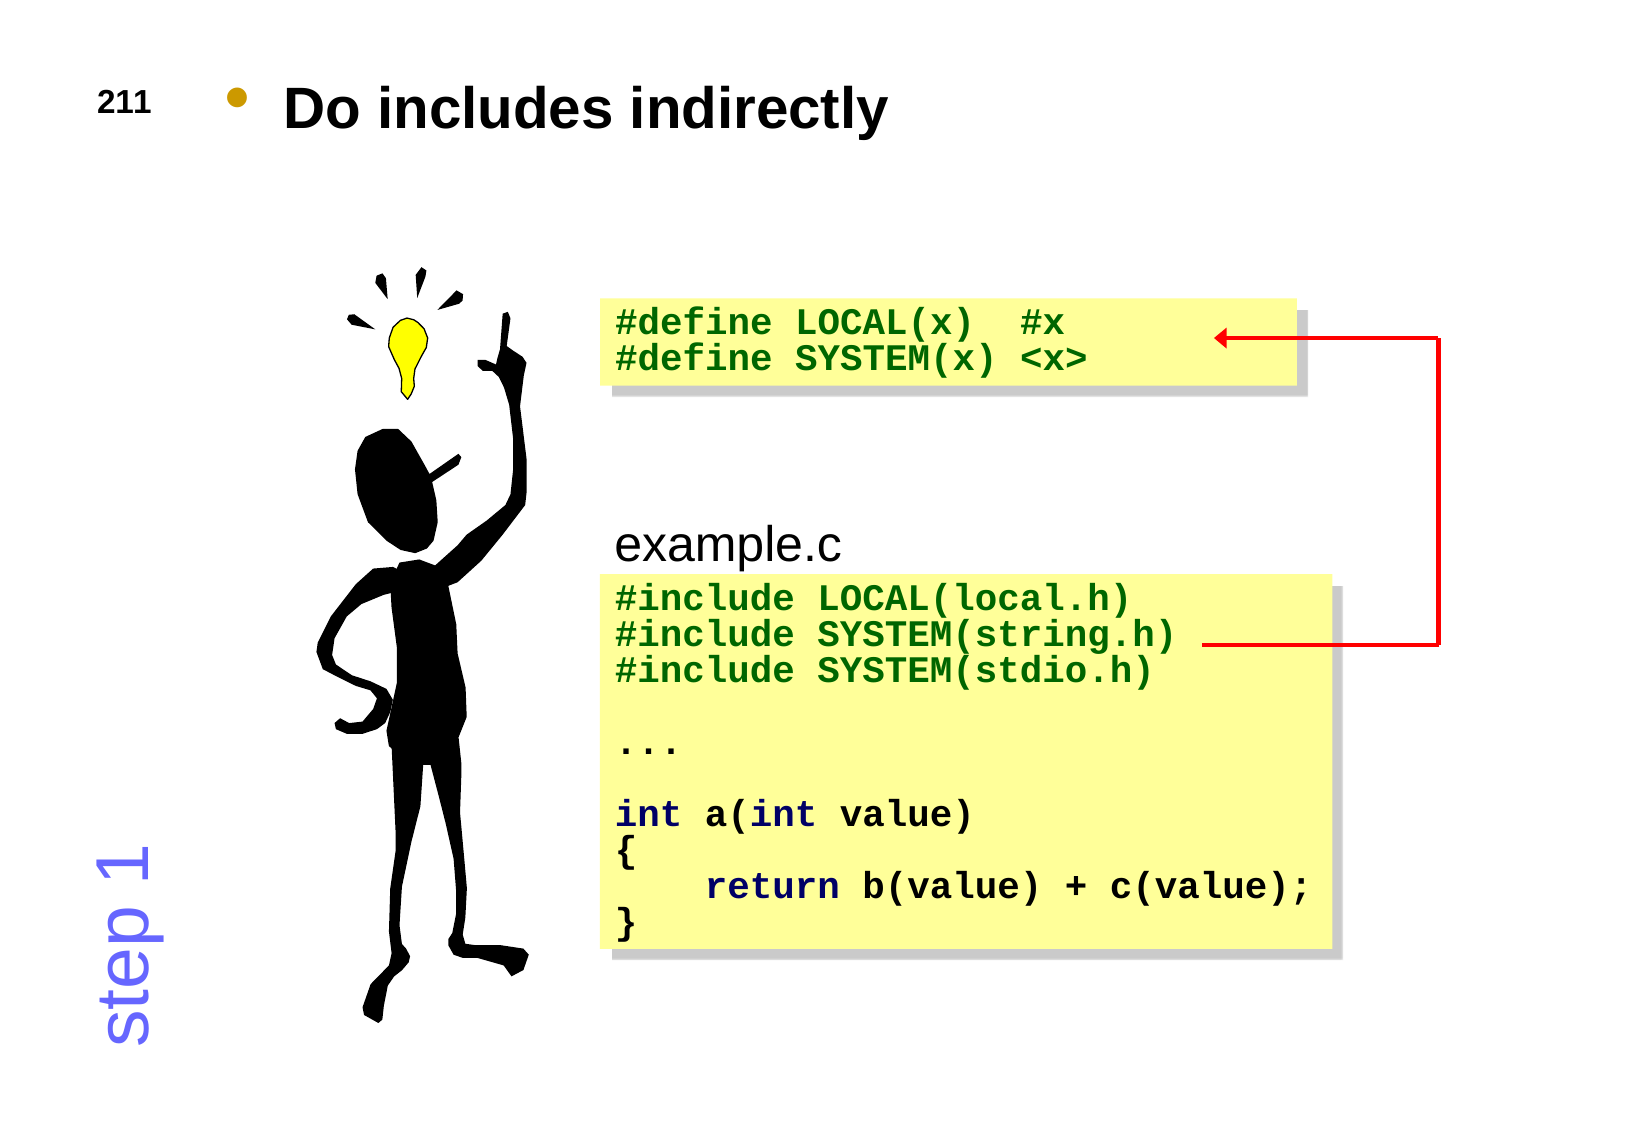

211
Do includes indirectly
#define LOCAL(x) #x
#define SYSTEM(x) <x>
example.c
# step 1
#include LOCAL(local.h)
#include SYSTEM(string.h)
#include SYSTEM(stdio.h)
...
int a(int value)
{
 return b(value) + c(value);
}